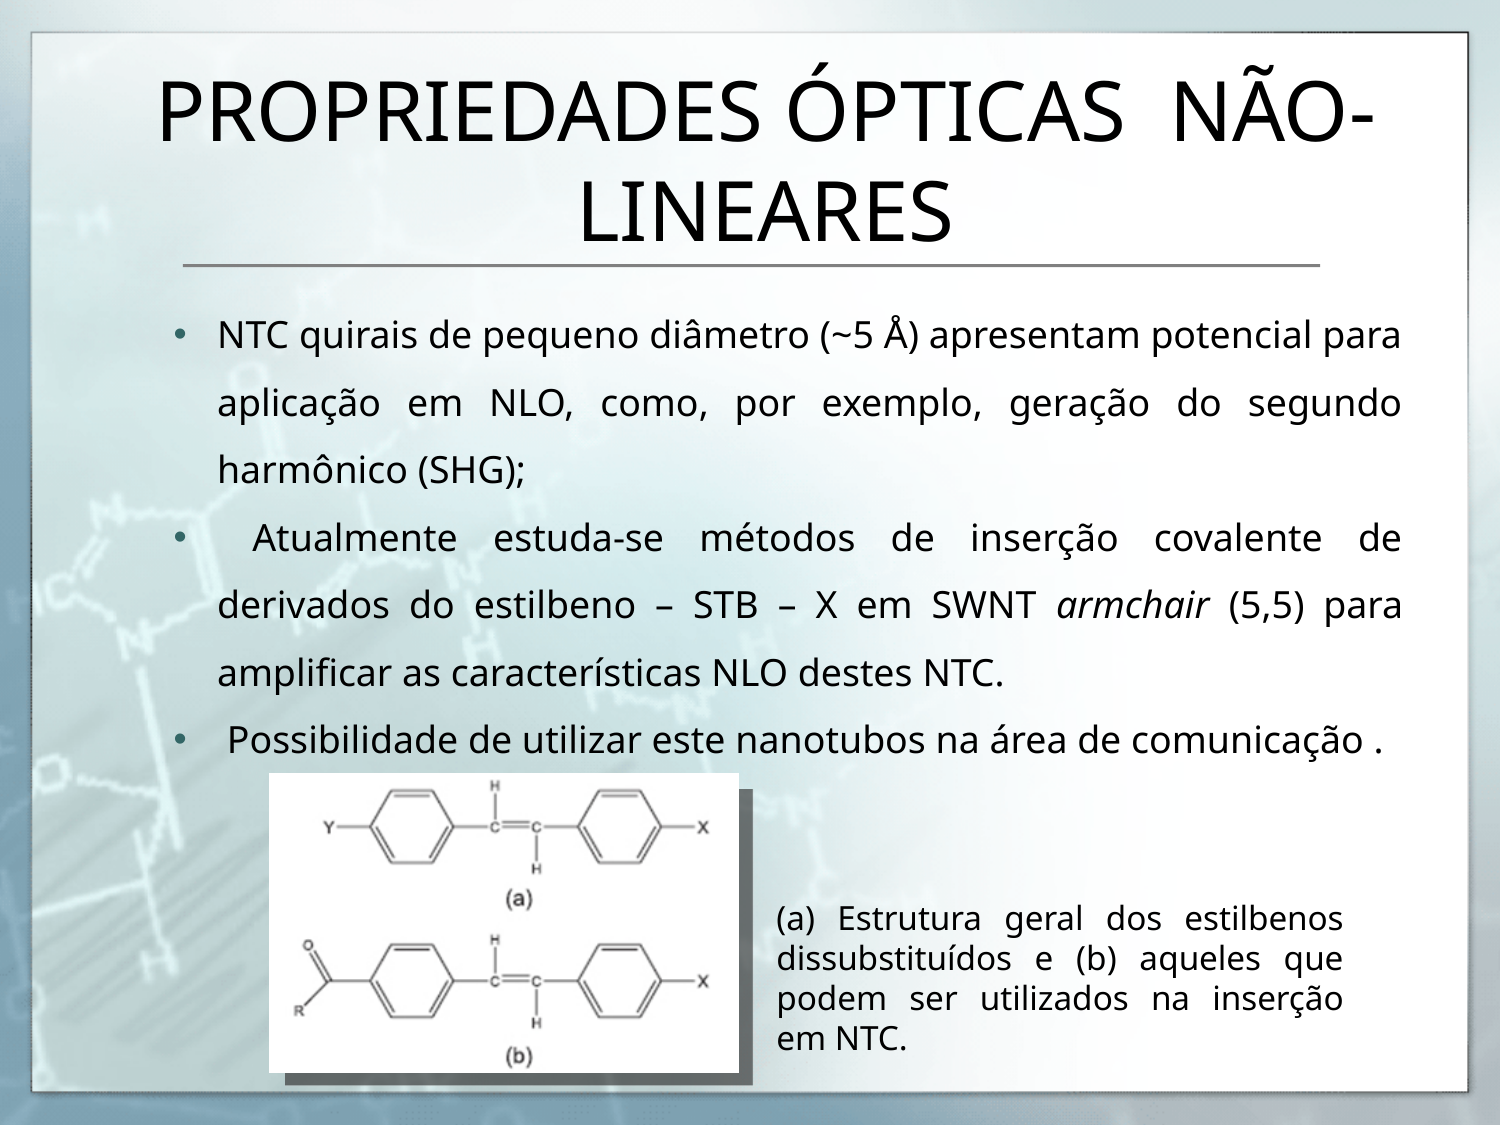

PROPRIEDADES ÓPTICAS NÃO- LINEARES
NTC quirais de pequeno diâmetro (~5 Å) apresentam potencial para aplicação em NLO, como, por exemplo, geração do segundo harmônico (SHG);
 Atualmente estuda-se métodos de inserção covalente de derivados do estilbeno – STB – X em SWNT armchair (5,5) para amplificar as características NLO destes NTC.
 Possibilidade de utilizar este nanotubos na área de comunicação .
(a) Estrutura geral dos estilbenos dissubstituídos e (b) aqueles que podem ser utilizados na inserção em NTC.